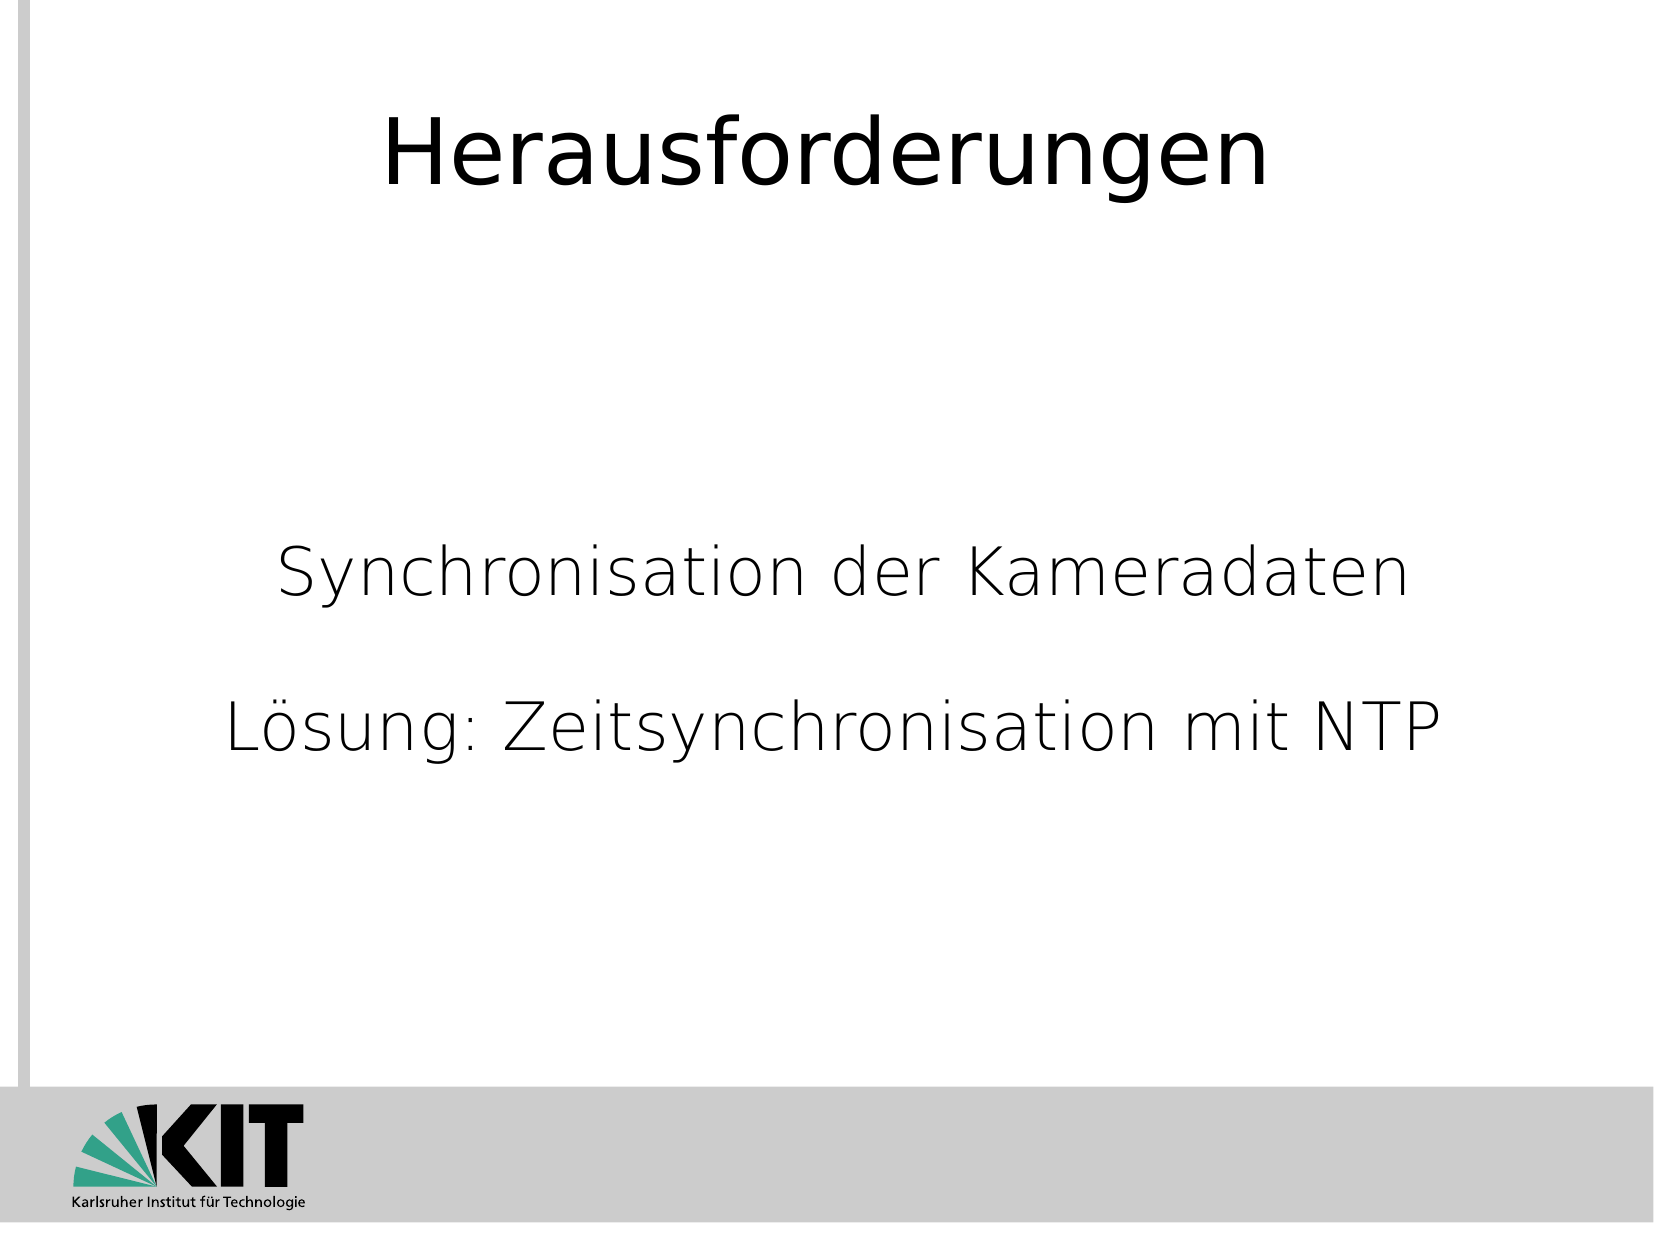

# Herausforderungen
Synchronisation der Kameradaten
Lösung: Zeitsynchronisation mit NTP